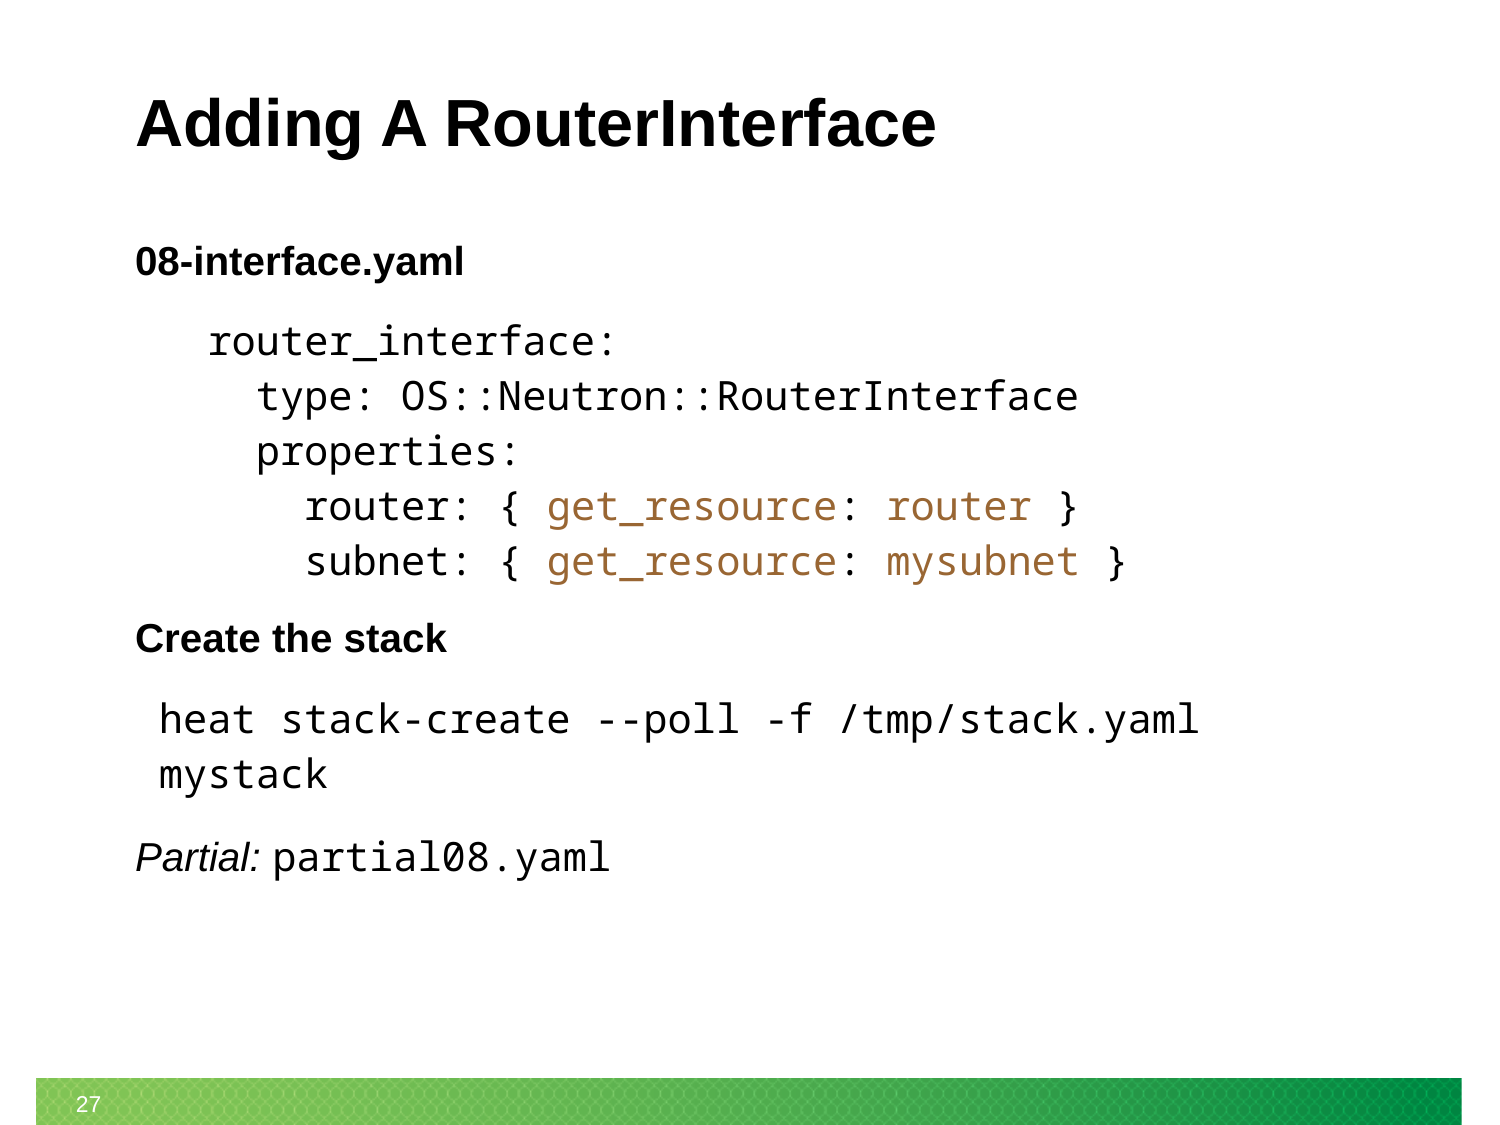

# Adding A RouterInterface
08-interface.yaml
 router_interface:
 type: OS::Neutron::RouterInterface
 properties:
 router: { get_resource: router }
 subnet: { get_resource: mysubnet }
Create the stack
heat stack-create --poll -f /tmp/stack.yaml mystack
Partial: partial08.yaml